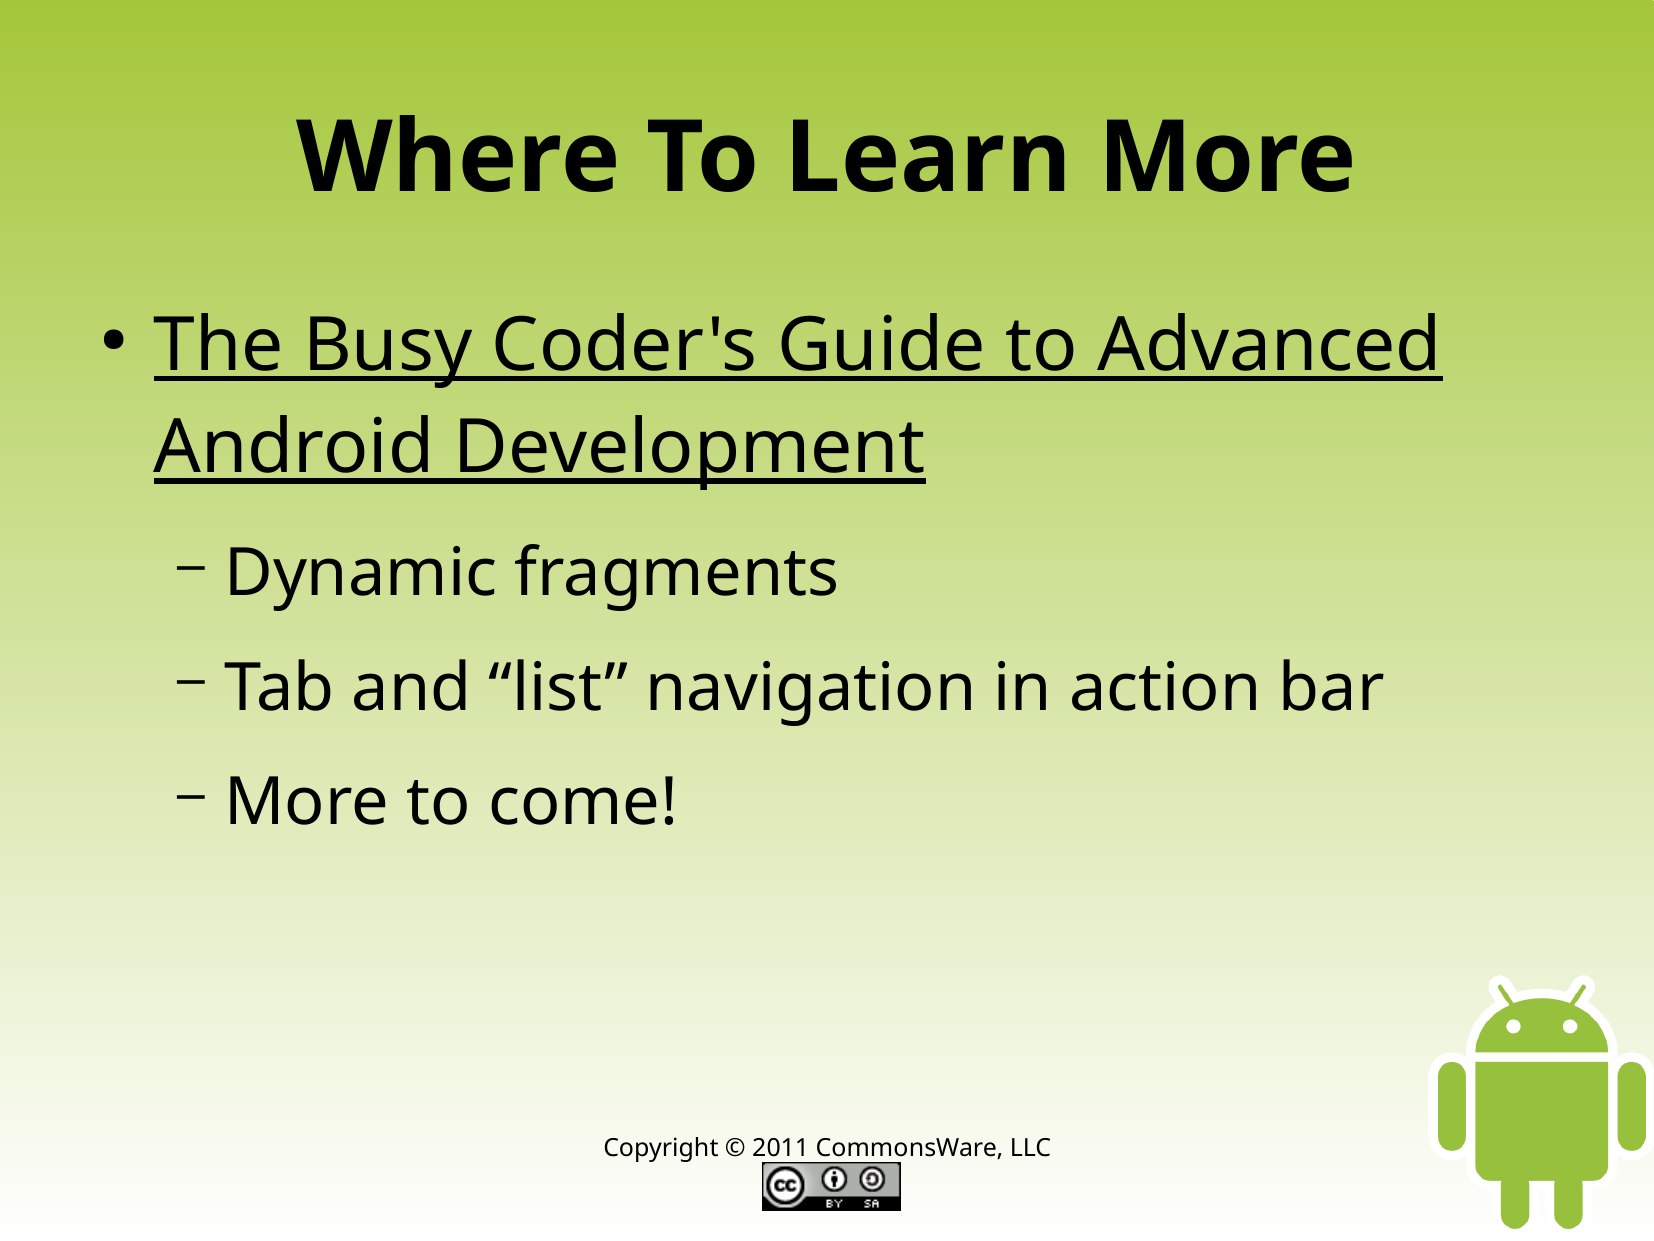

# Where To Learn More
The Busy Coder's Guide to Advanced Android Development
Dynamic fragments
Tab and “list” navigation in action bar
More to come!